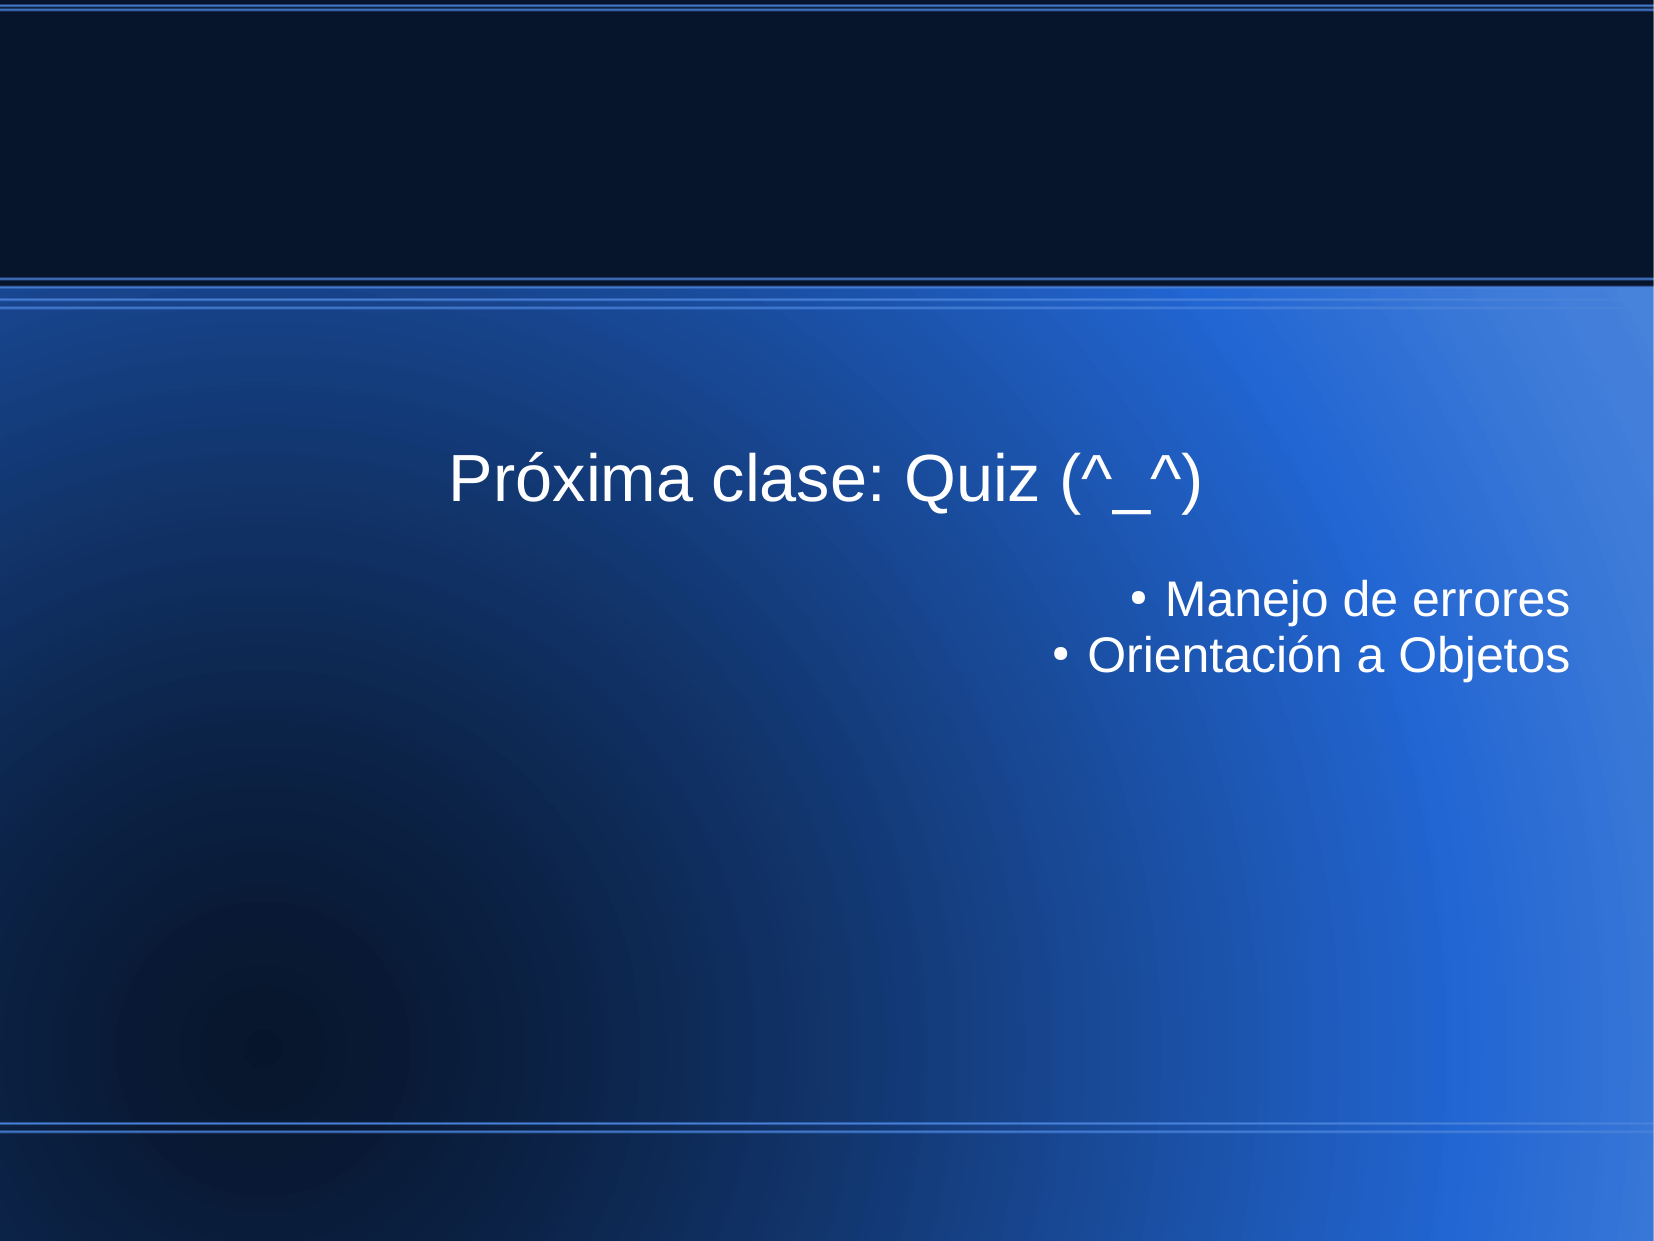

# Próxima clase: Quiz (^_^)
Manejo de errores
Orientación a Objetos